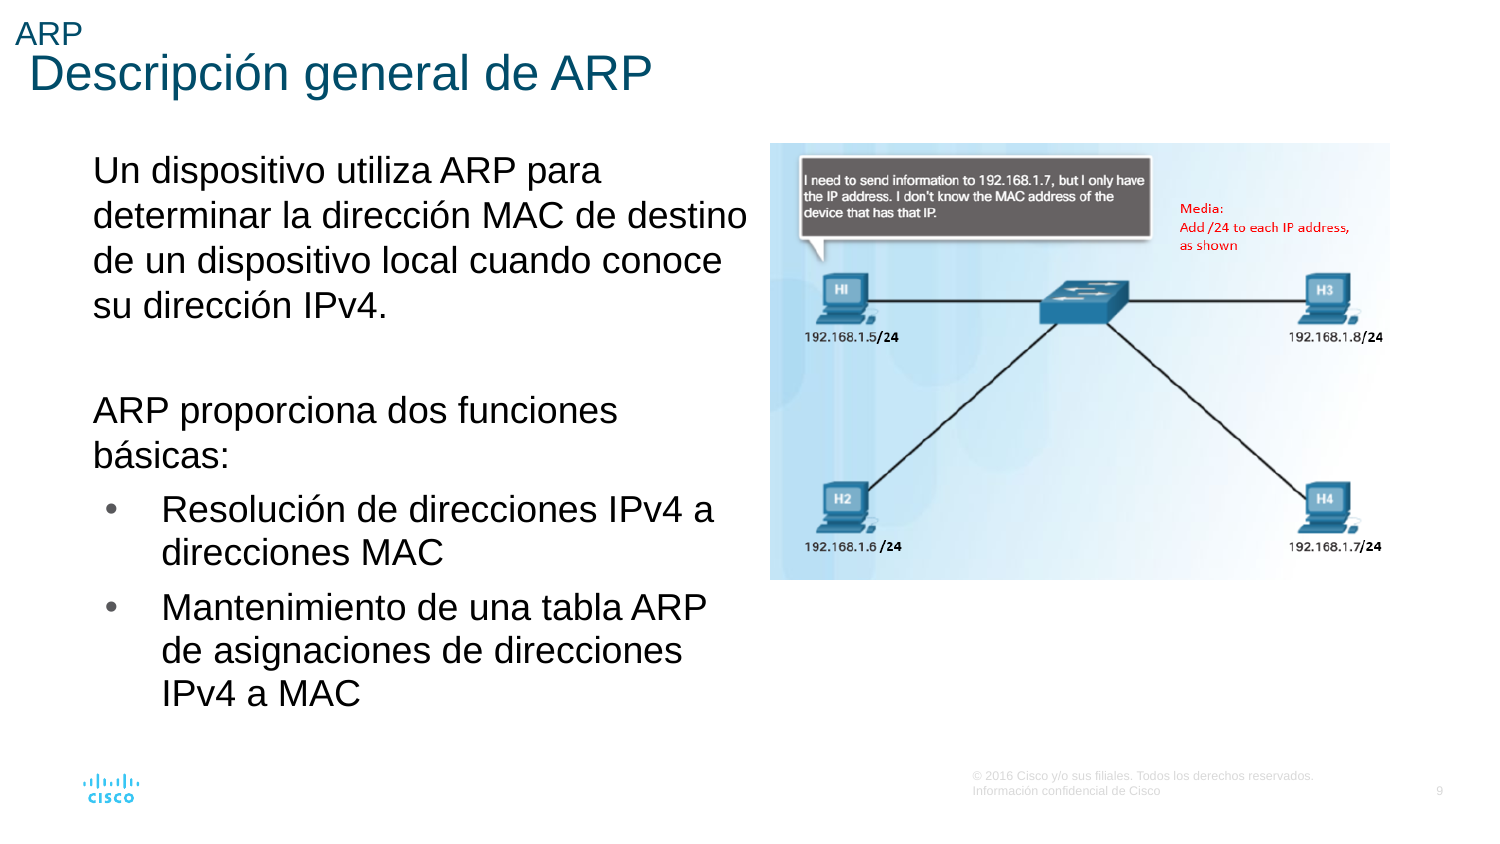

# ARP Descripción general de ARP
Un dispositivo utiliza ARP para determinar la dirección MAC de destino de un dispositivo local cuando conoce su dirección IPv4.
ARP proporciona dos funciones básicas:
Resolución de direcciones IPv4 a direcciones MAC
Mantenimiento de una tabla ARP de asignaciones de direcciones IPv4 a MAC